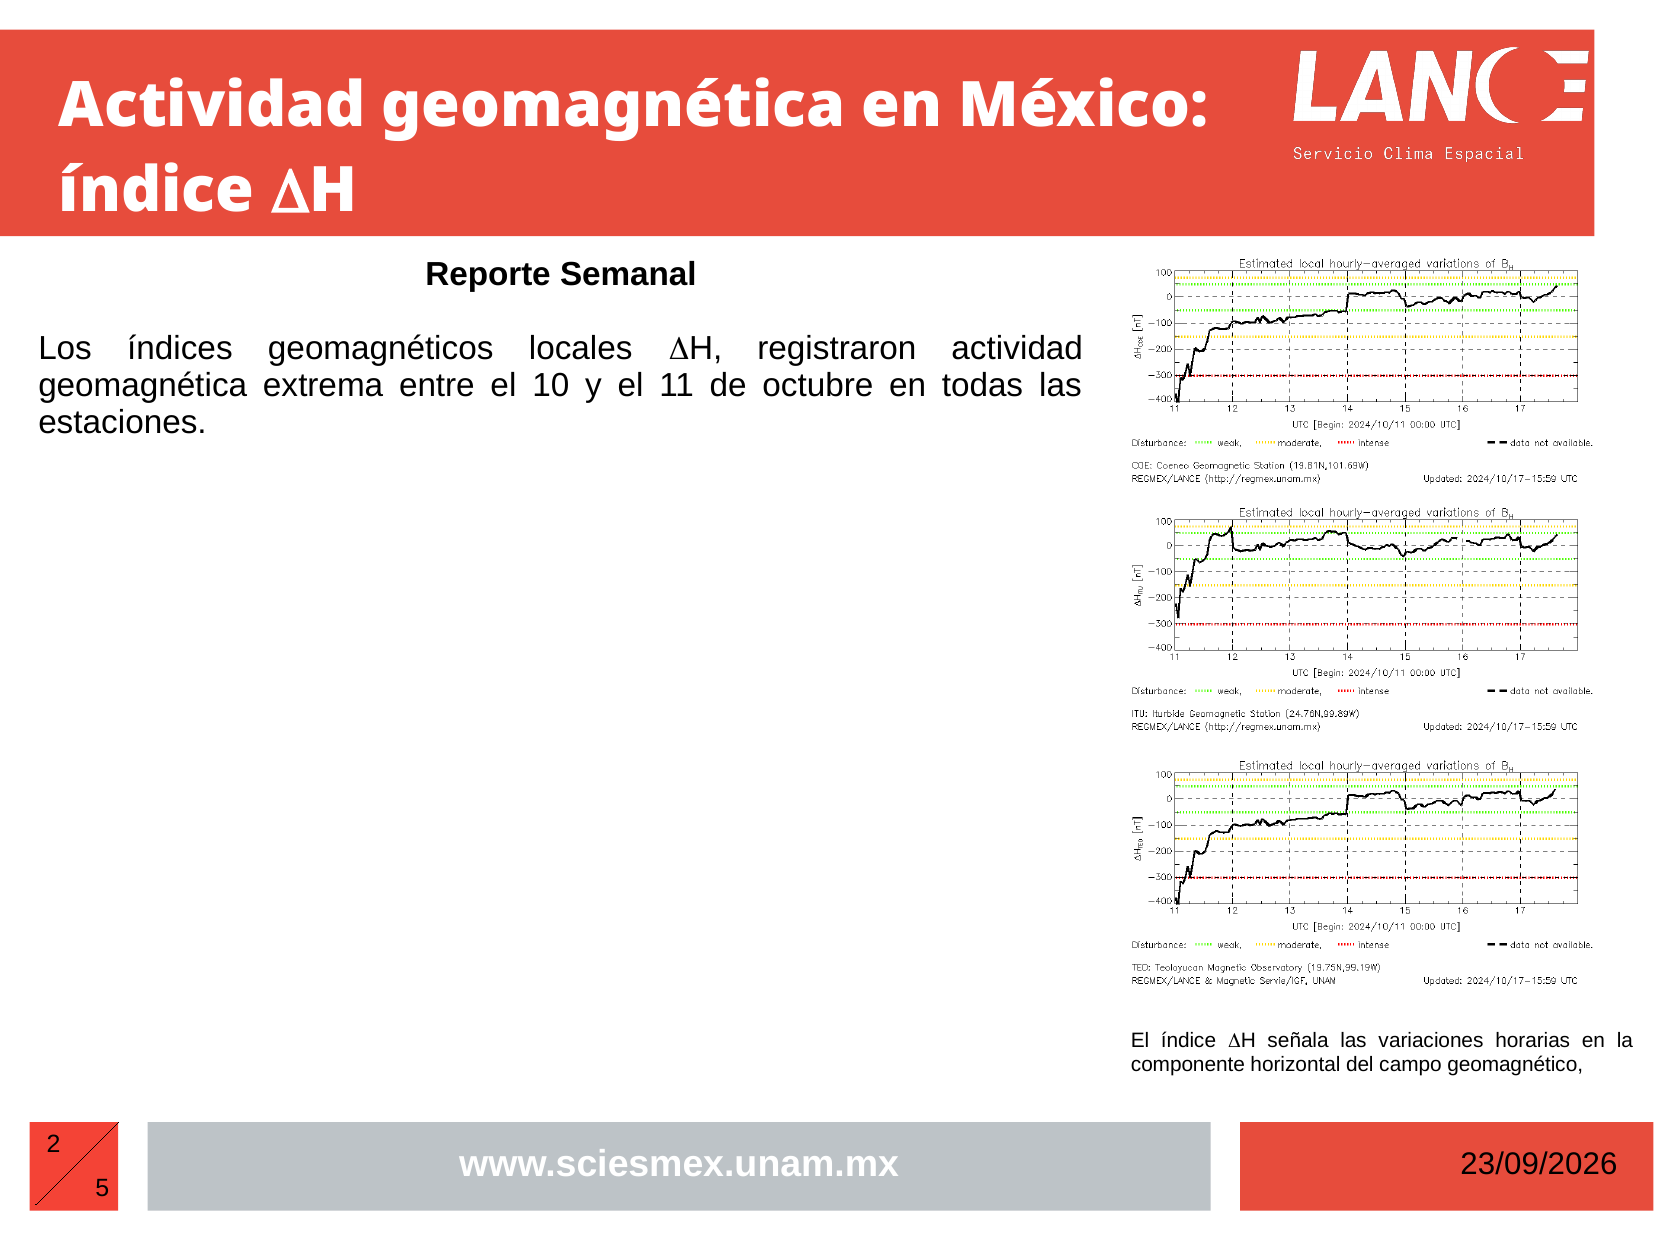

# Actividad geomagnética en México: índice DH
Reporte Semanal
Los índices geomagnéticos locales DH, registraron actividad geomagnética extrema entre el 10 y el 11 de octubre en todas las estaciones.
El índice DH señala las variaciones horarias en la componente horizontal del campo geomagnético,
www.sciesmex.unam.mx
5